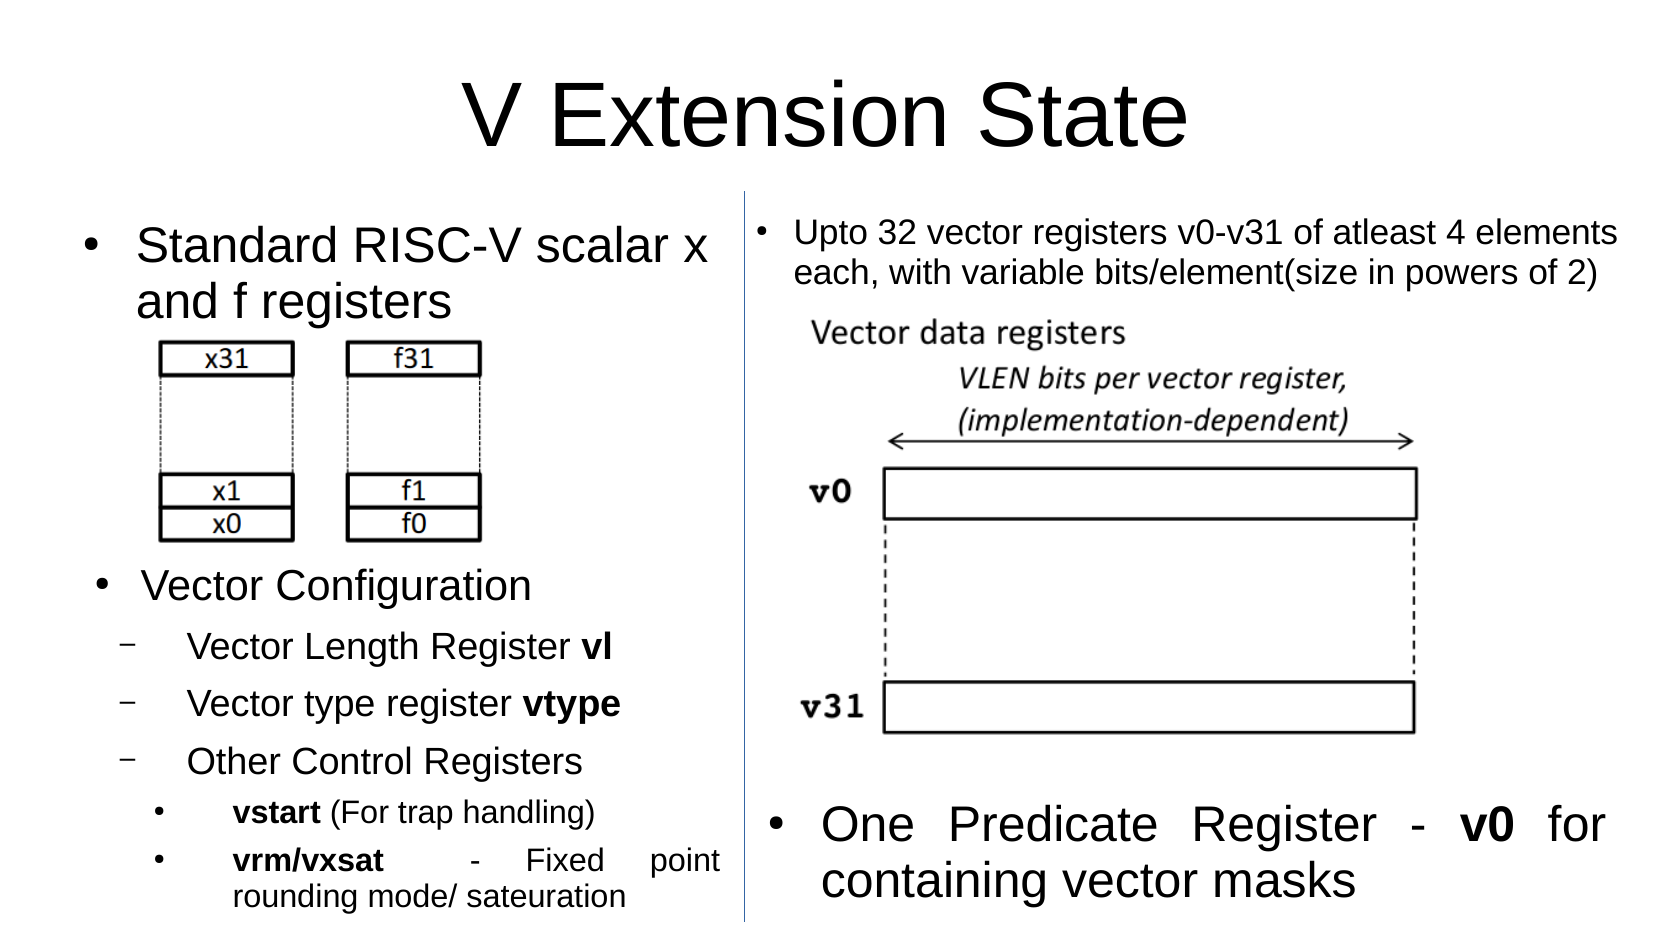

# V Extension State
Upto 32 vector registers v0-v31 of atleast 4 elements each, with variable bits/element(size in powers of 2)
Standard RISC-V scalar x and f registers
MVL = Maxiumum Vector Length
Vector Configuration
Vector Length Register vl
Vector type register vtype
Other Control Registers
vstart (For trap handling)
vrm/vxsat	 - Fixed point rounding mode/ sateuration
One Predicate Register - v0 for containing vector masks